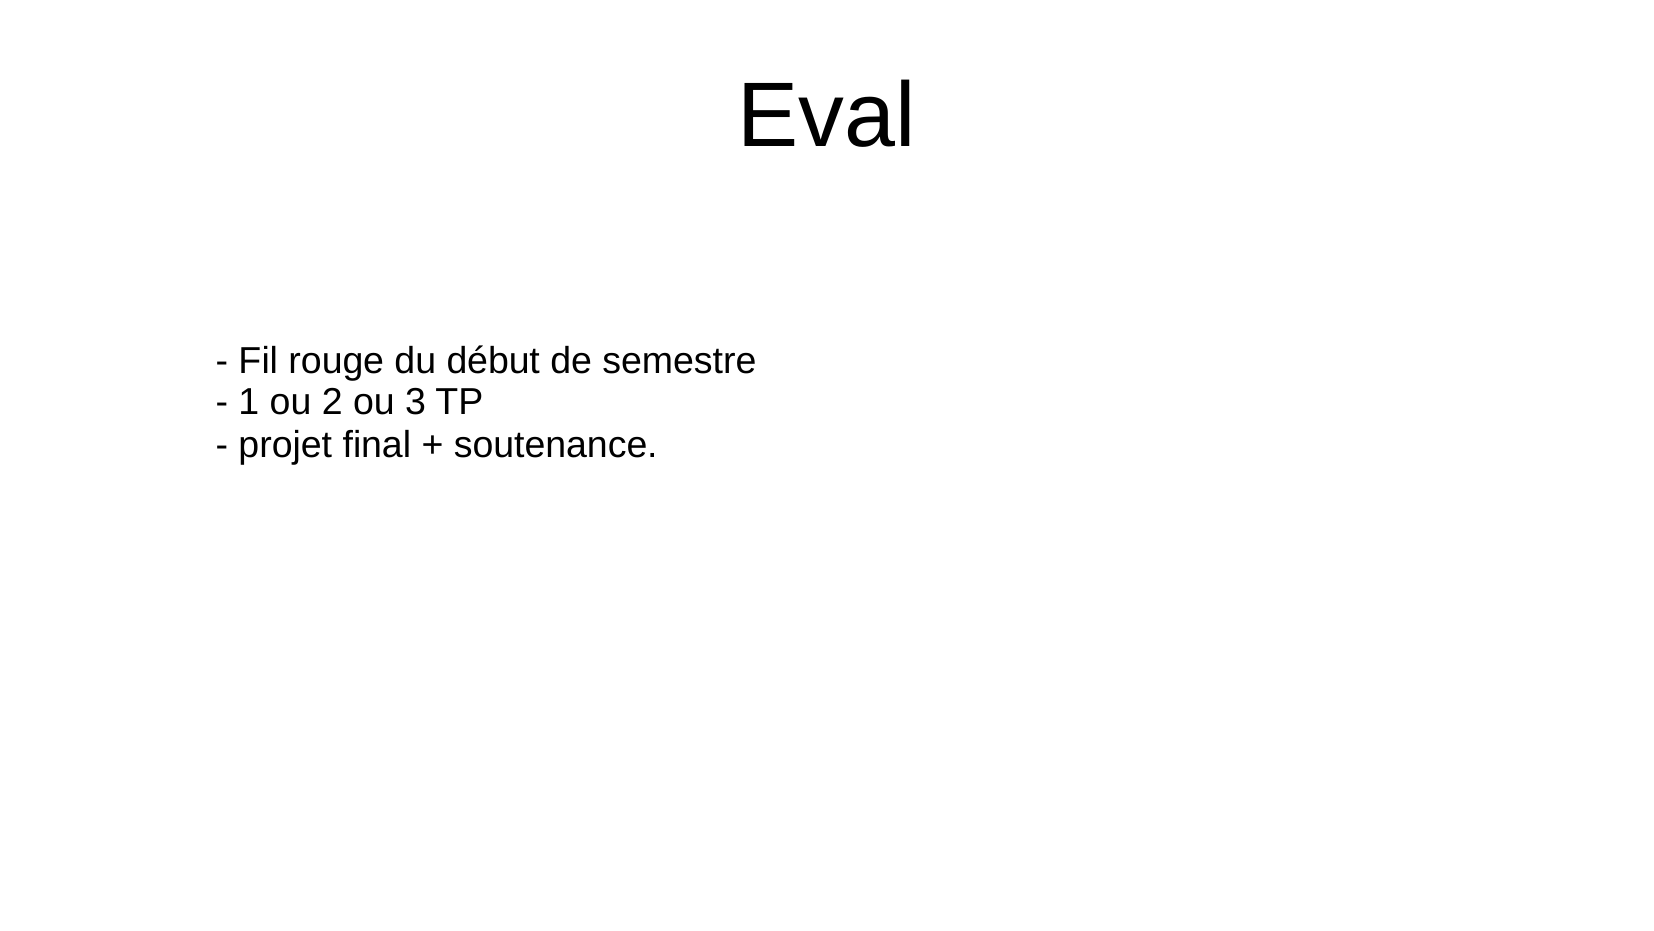

# Eval
- Fil rouge du début de semestre
- 1 ou 2 ou 3 TP
- projet final + soutenance.